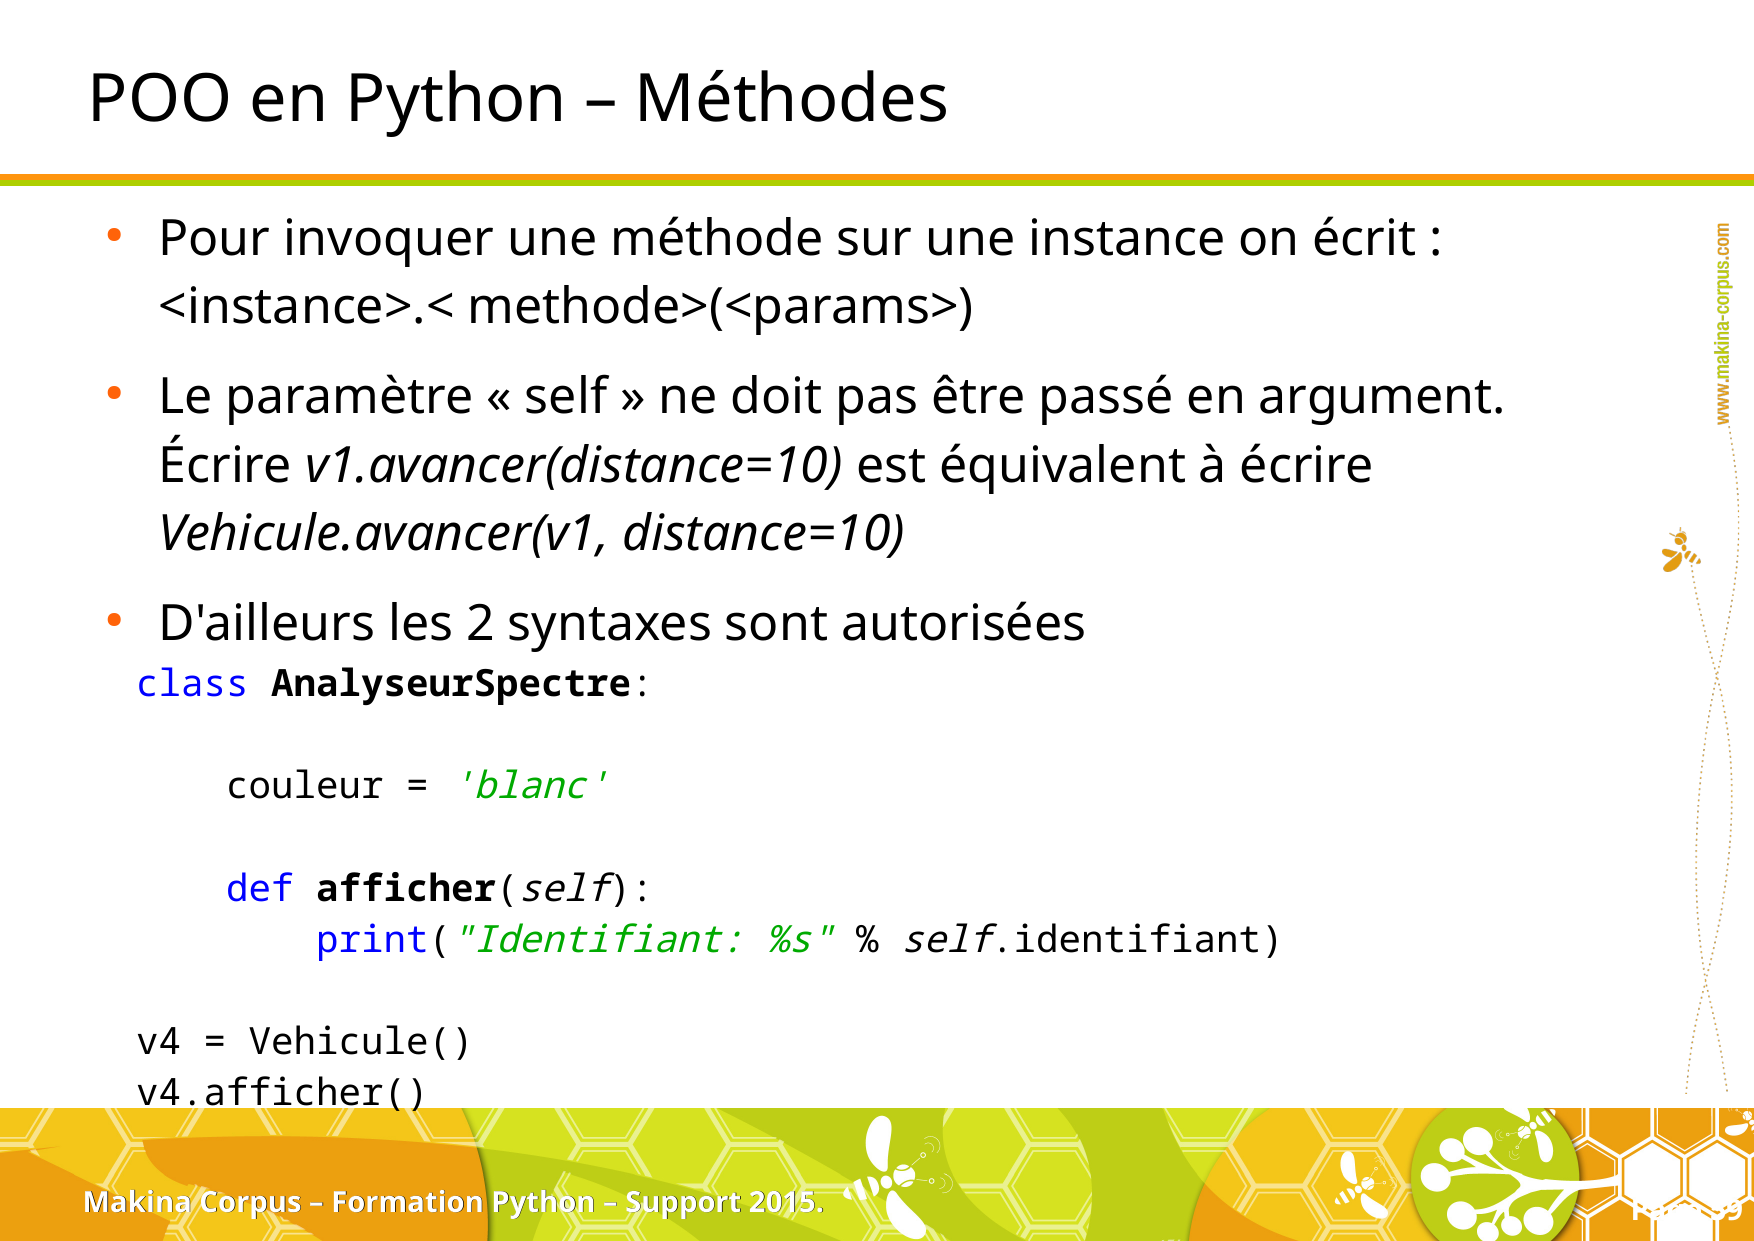

# POO en Python – Méthodes
Pour invoquer une méthode sur une instance on écrit :
<instance>.< methode>(<params>)
Le paramètre « self » ne doit pas être passé en argument.
Écrire v1.avancer(distance=10) est équivalent à écrire Vehicule.avancer(v1, distance=10)
D'ailleurs les 2 syntaxes sont autorisées
class AnalyseurSpectre:
 couleur = 'blanc'
 def afficher(self):
 print("Identifiant: %s" % self.identifiant)
v4 = Vehicule()
v4.afficher()
tesg
59